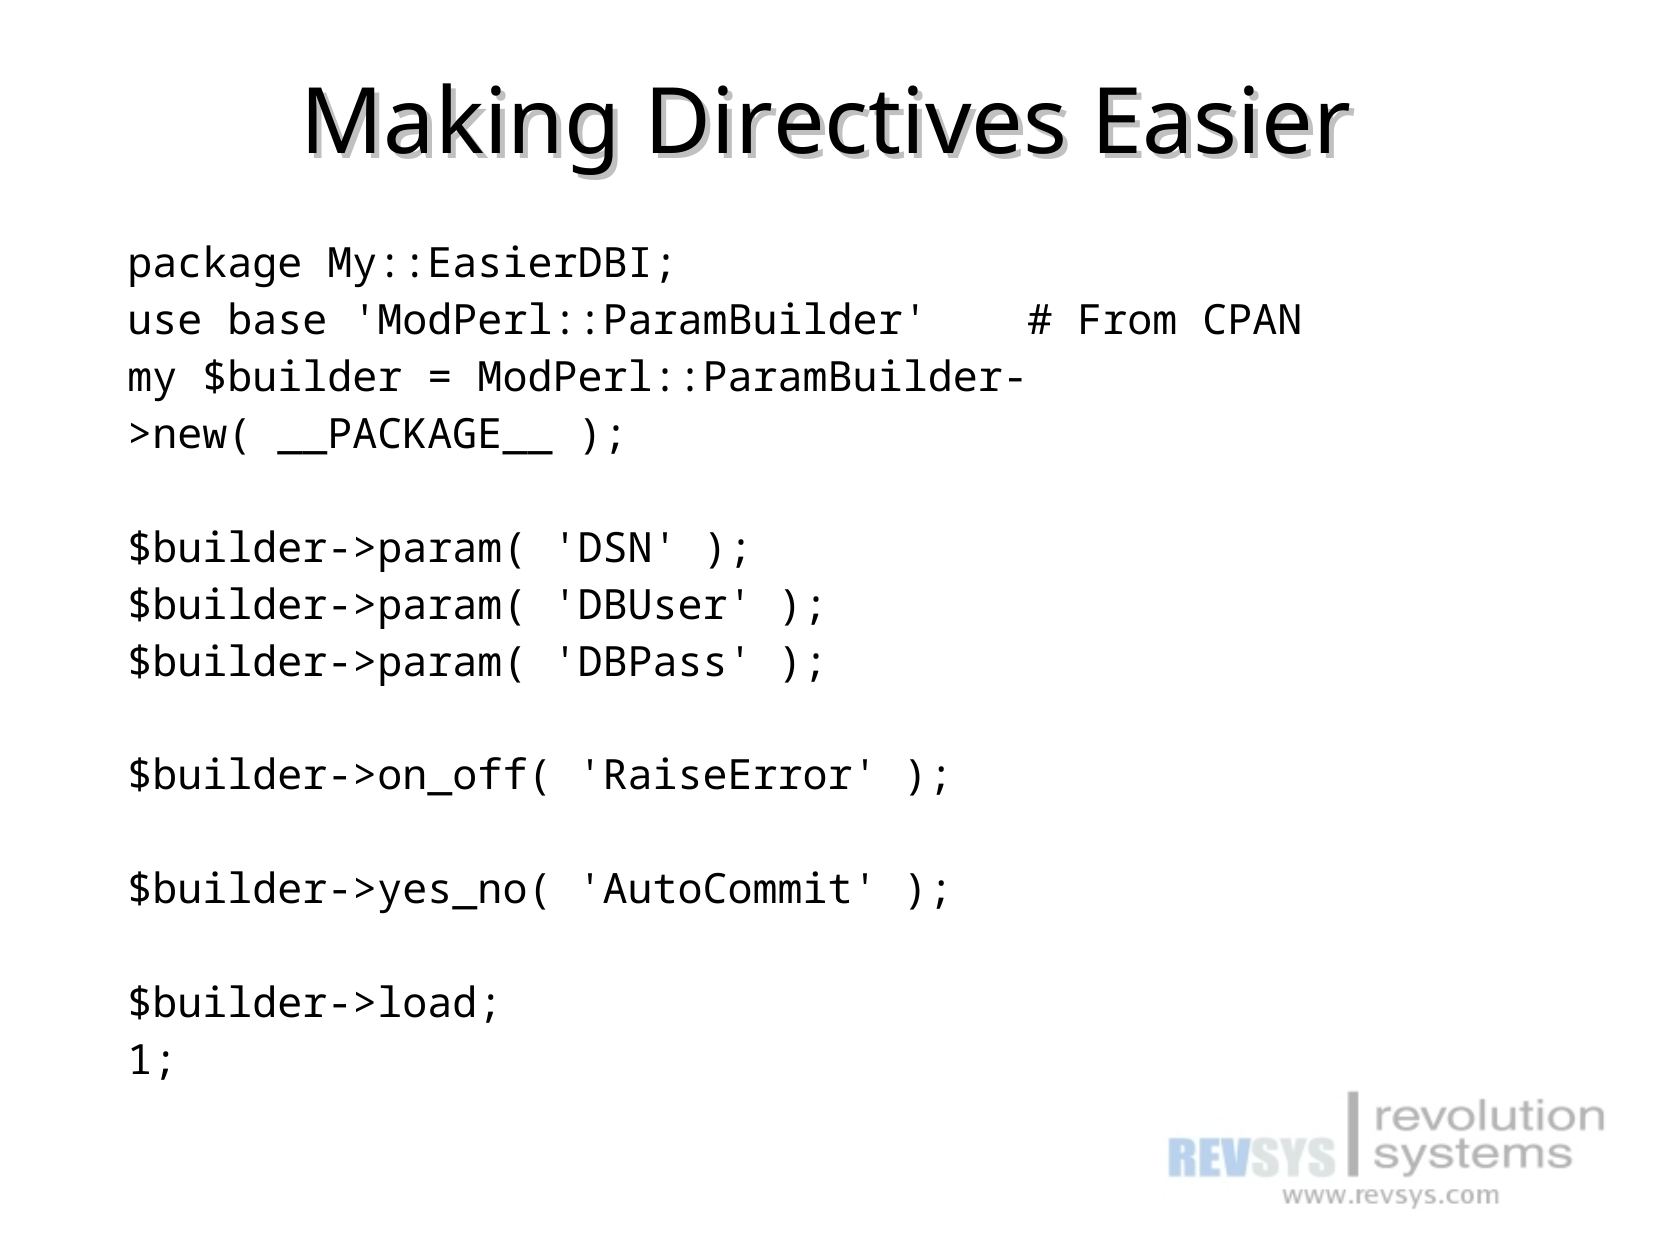

# Making Directives Easier
package My::EasierDBI;
use base 'ModPerl::ParamBuilder'		# From CPAN
my $builder = ModPerl::ParamBuilder->new( __PACKAGE__ );
$builder->param( 'DSN' );
$builder->param( 'DBUser' );
$builder->param( 'DBPass' );
$builder->on_off( 'RaiseError' );
$builder->yes_no( 'AutoCommit' );
$builder->load;
1;